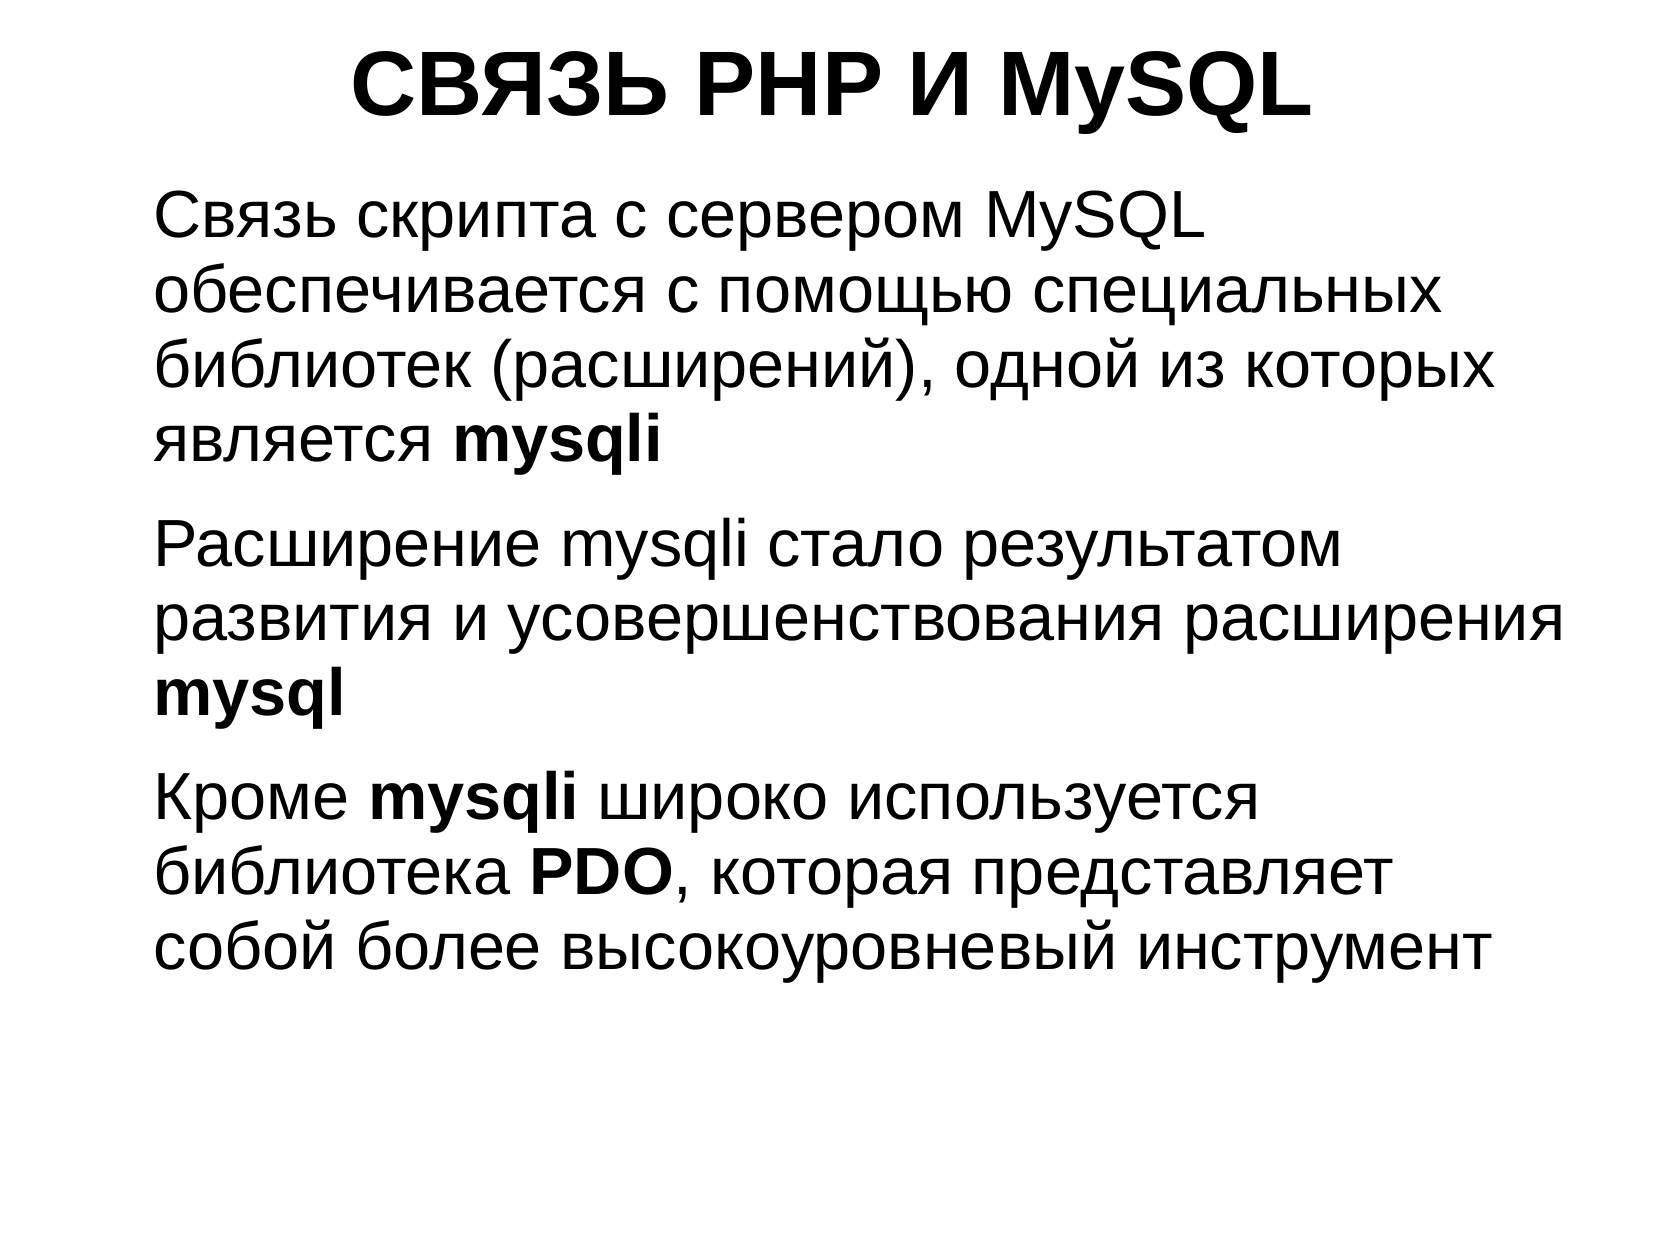

# СВЯЗЬ PHP И MySQL
Связь скрипта с сервером MySQL обеспечивается с помощью специальных библиотек (расширений), одной из которых является mysqli
Расширение mysqli стало результатом развития и усовершенствования расширения mysql
Кроме mysqli широко используется библиотека PDO, которая представляет собой более высокоуровневый инструмент